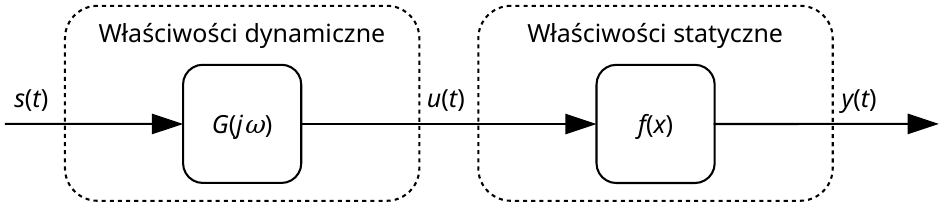

Właściwości dynamiczne
Właściwości statyczne
G(jω)
f(x)
s(t)
u(t)
y(t)